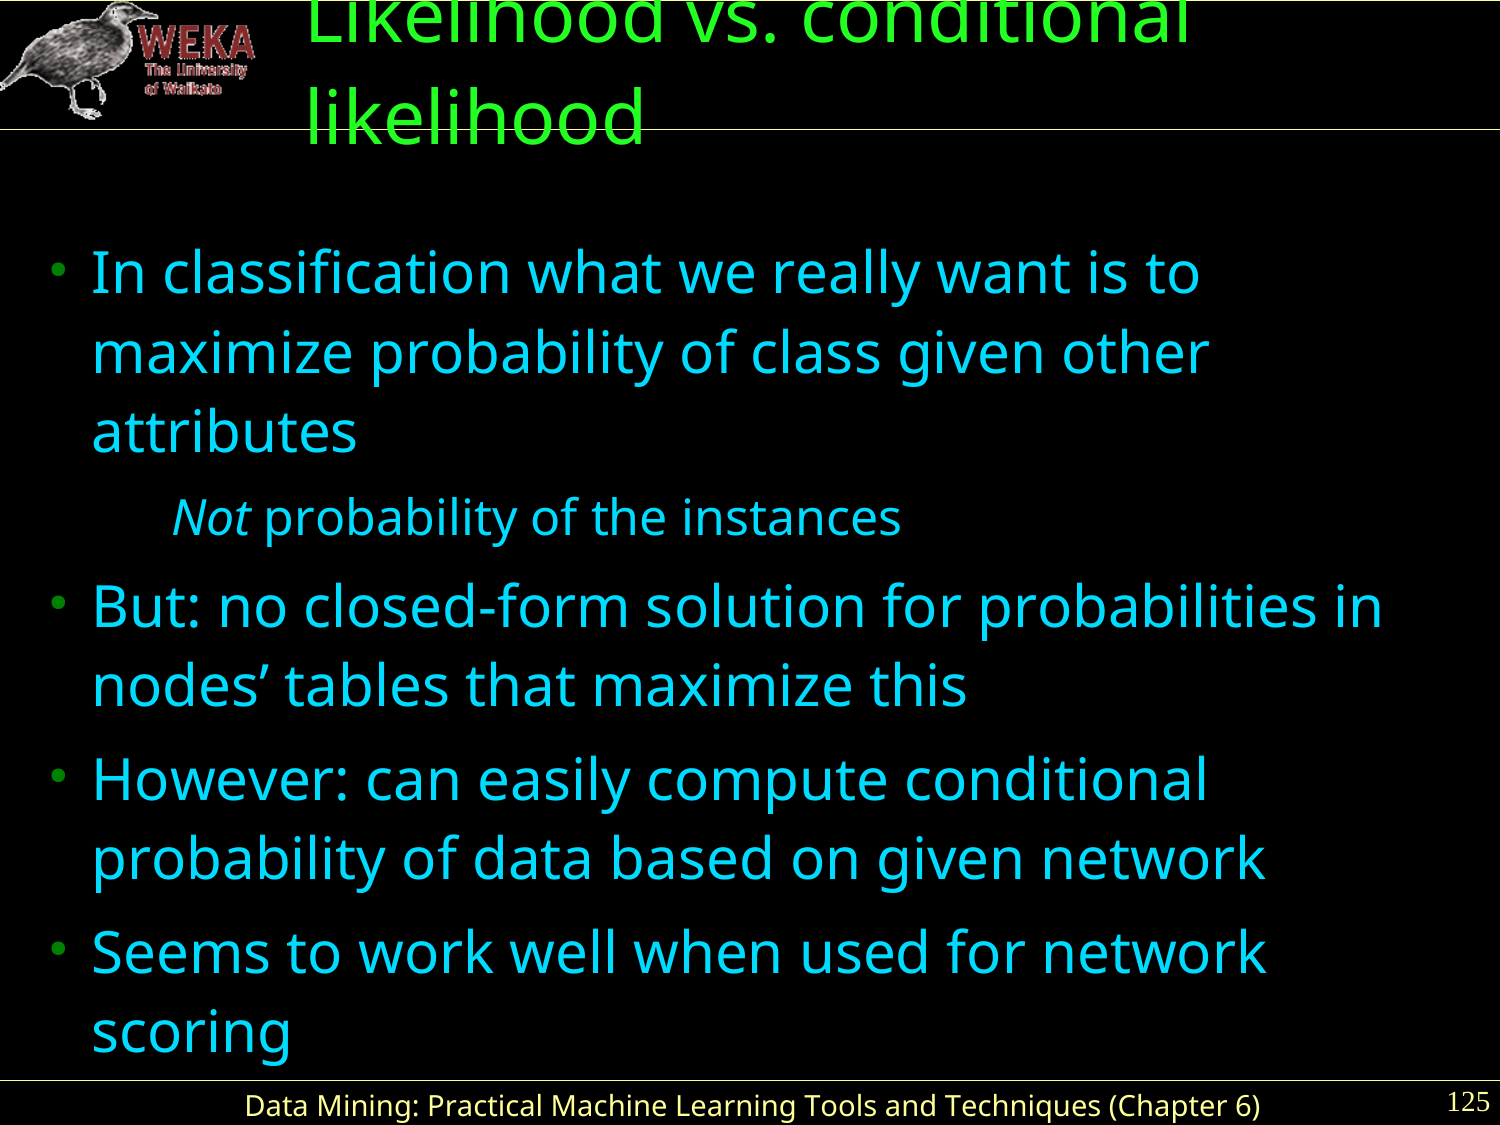

# Likelihood vs. conditional likelihood
In classification what we really want is to maximize probability of class given other attributes
Not probability of the instances
But: no closed-form solution for probabilities in nodes’ tables that maximize this
However: can easily compute conditional probability of data based on given network
Seems to work well when used for network scoring
Data Mining: Practical Machine Learning Tools and Techniques (Chapter 6)
125